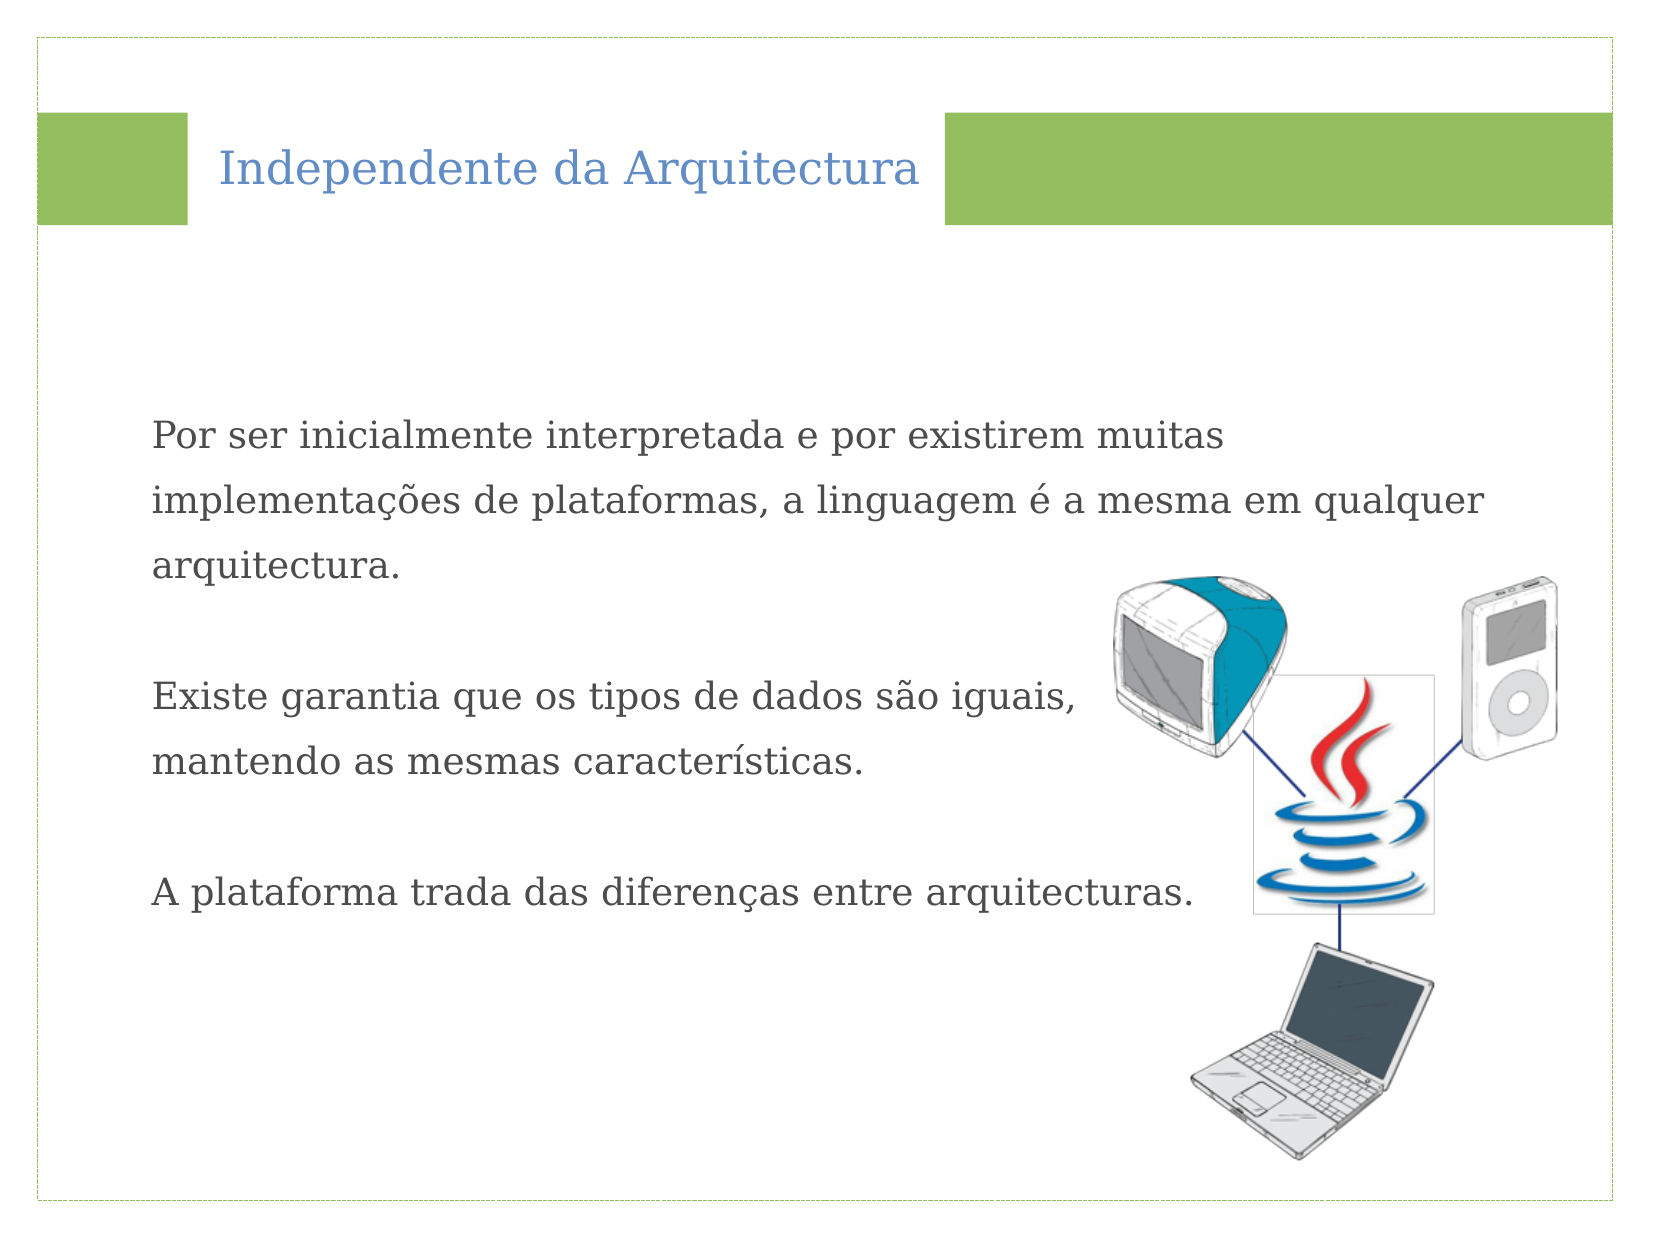

Independente da Arquitectura
Por ser inicialmente interpretada e por existirem muitas implementações de plataformas, a linguagem é a mesma em qualquer arquitectura.
Existe garantia que os tipos de dados são iguais,
mantendo as mesmas características.
A plataforma trada das diferenças entre arquitecturas.